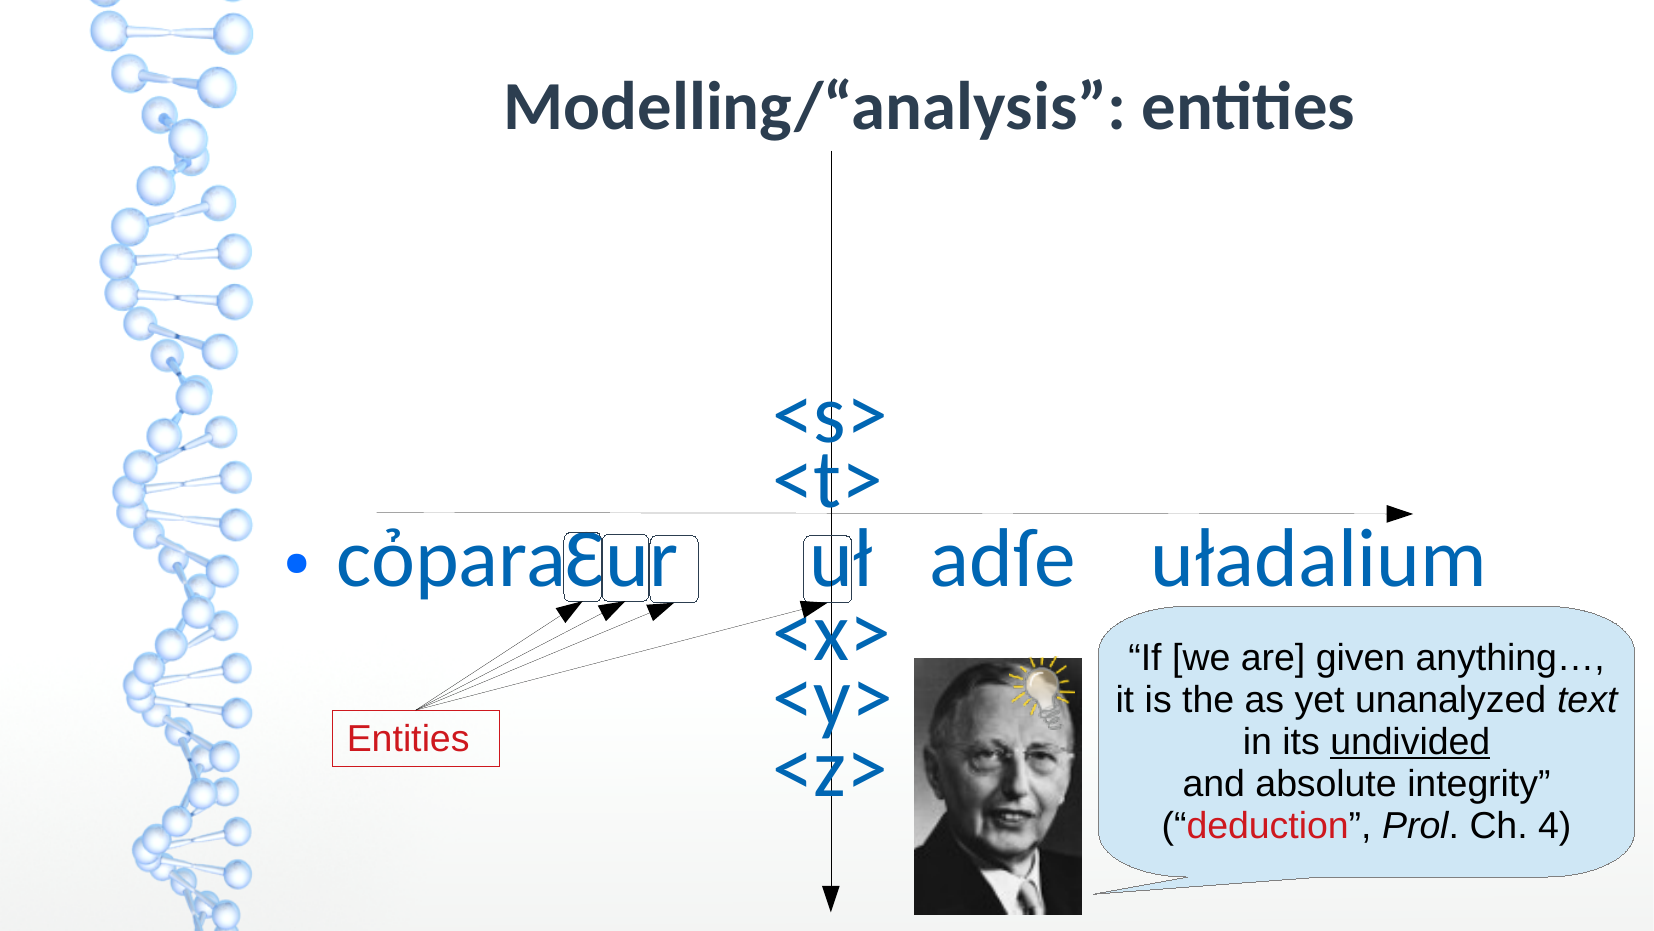

# Modelling/“analysis”: entities
<s>
<t>
cỏparaƐur uł adſe uładalium
<x>
“If [we are] given anything…,
it is the as yet unanalyzed text
in its undivided
and absolute integrity”
(“deduction”, Prol. Ch. 4)
<y>
Entities
<z>